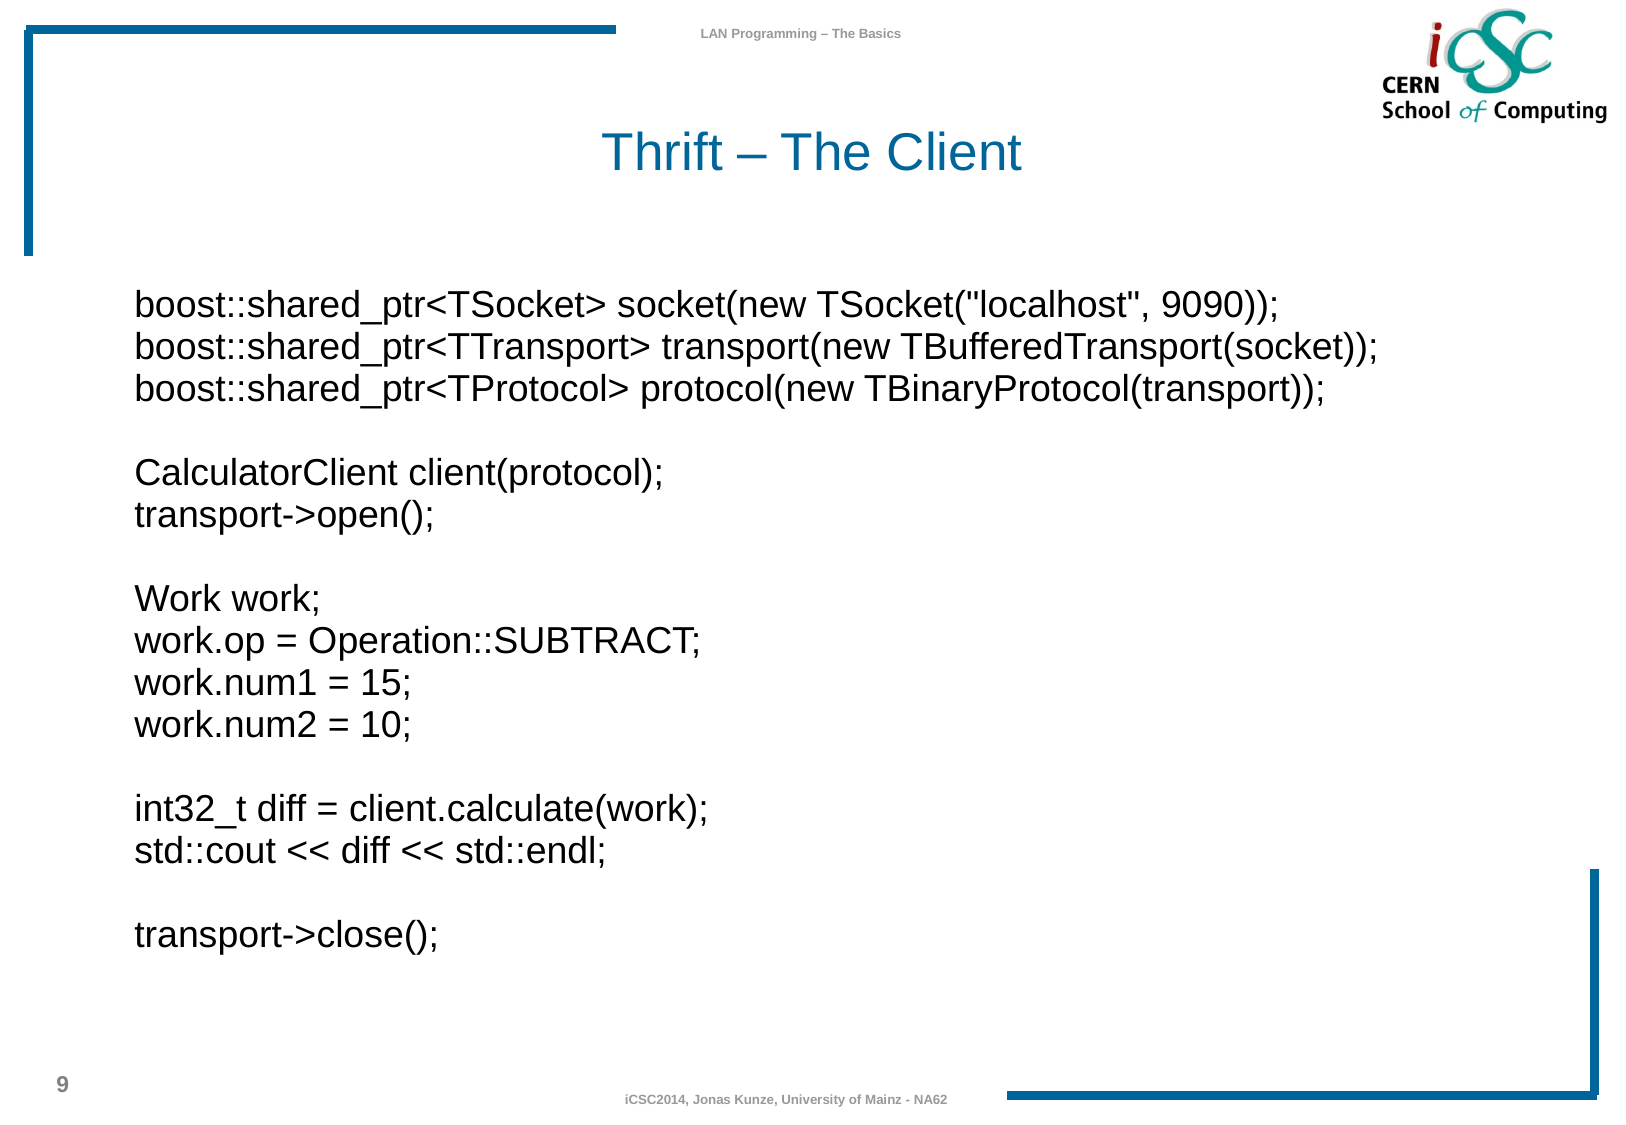

# Thrift – The Client
boost::shared_ptr<TSocket> socket(new TSocket("localhost", 9090));
boost::shared_ptr<TTransport> transport(new TBufferedTransport(socket));
boost::shared_ptr<TProtocol> protocol(new TBinaryProtocol(transport));
CalculatorClient client(protocol);
transport->open();
Work work;
work.op = Operation::SUBTRACT;
work.num1 = 15;
work.num2 = 10;
int32_t diff = client.calculate(work);
std::cout << diff << std::endl;
transport->close();